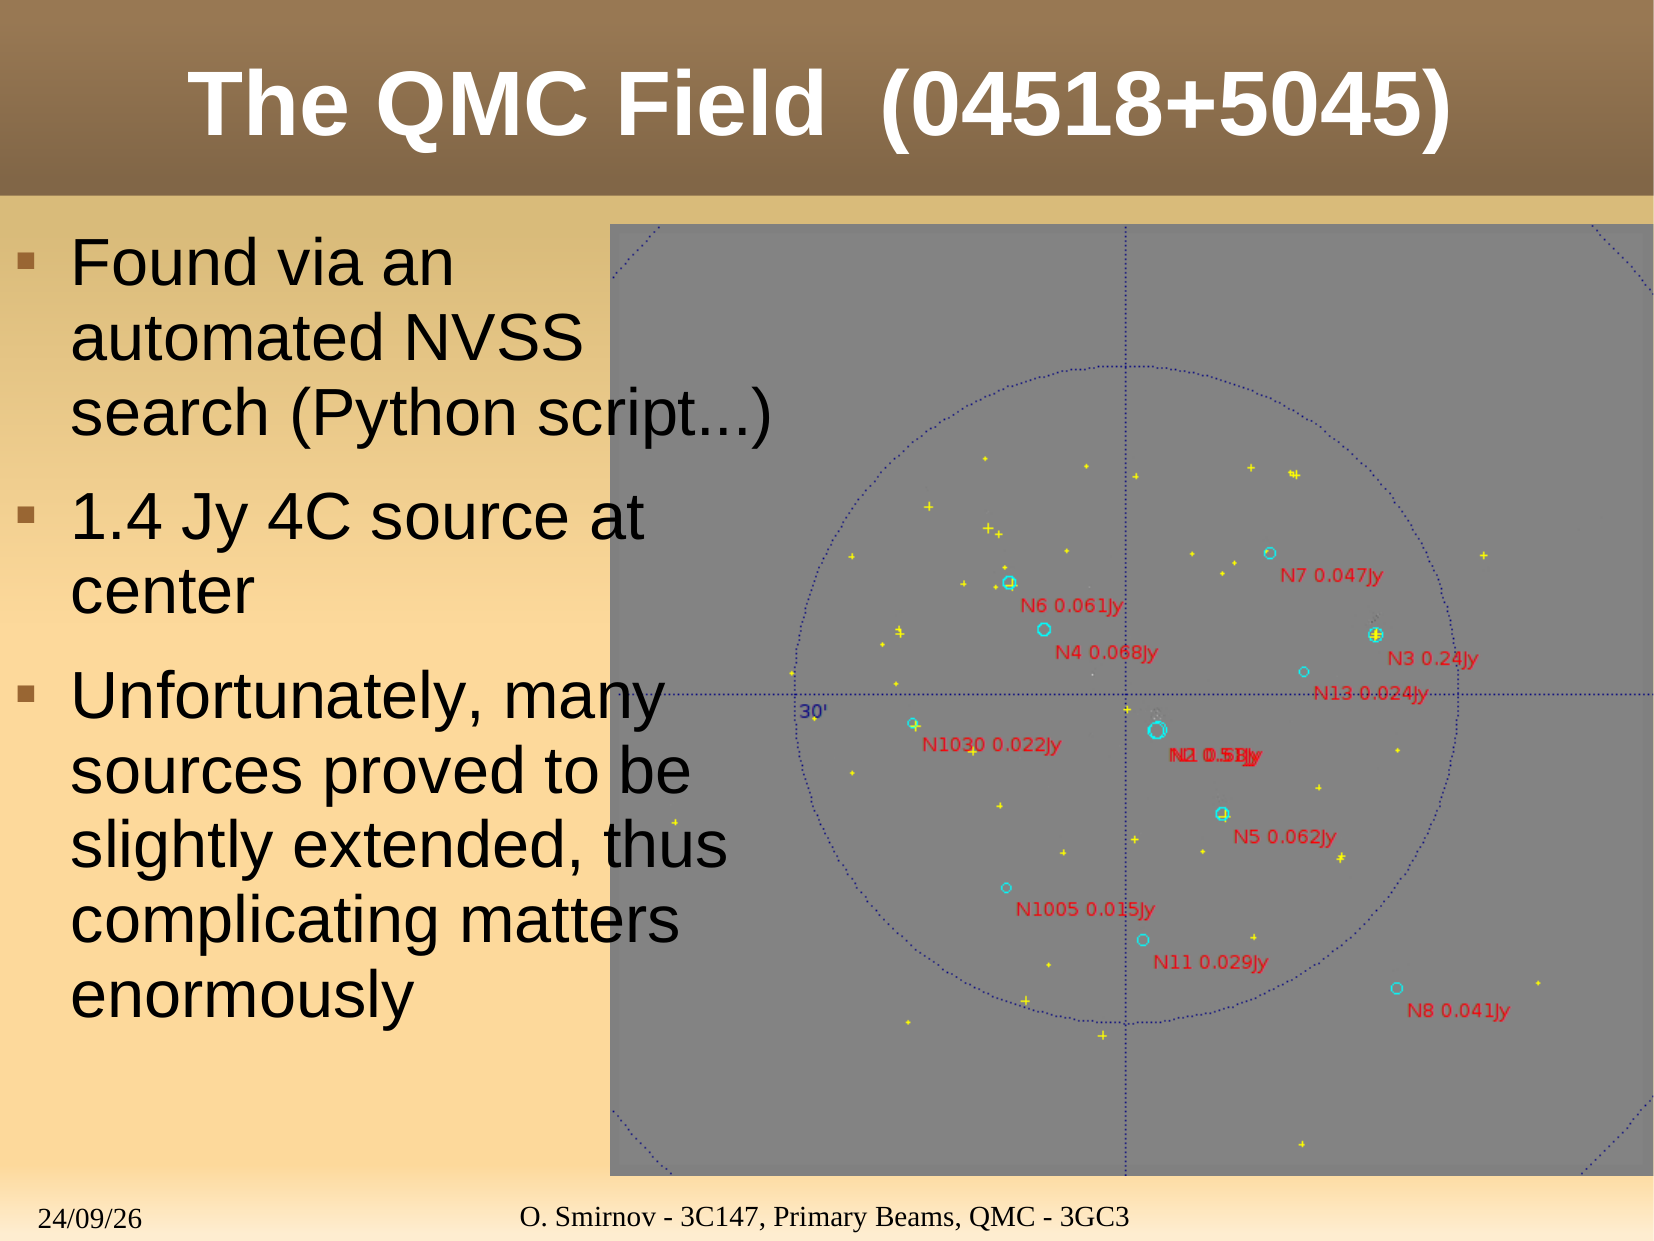

# The QMC Field (04518+5045)
Found via an automated NVSS search (Python script...)
1.4 Jy 4C source at center
Unfortunately, many sources proved to be slightly extended, thus complicating matters enormously
O. Smirnov - 3C147, Primary Beams, QMC - 3GC3